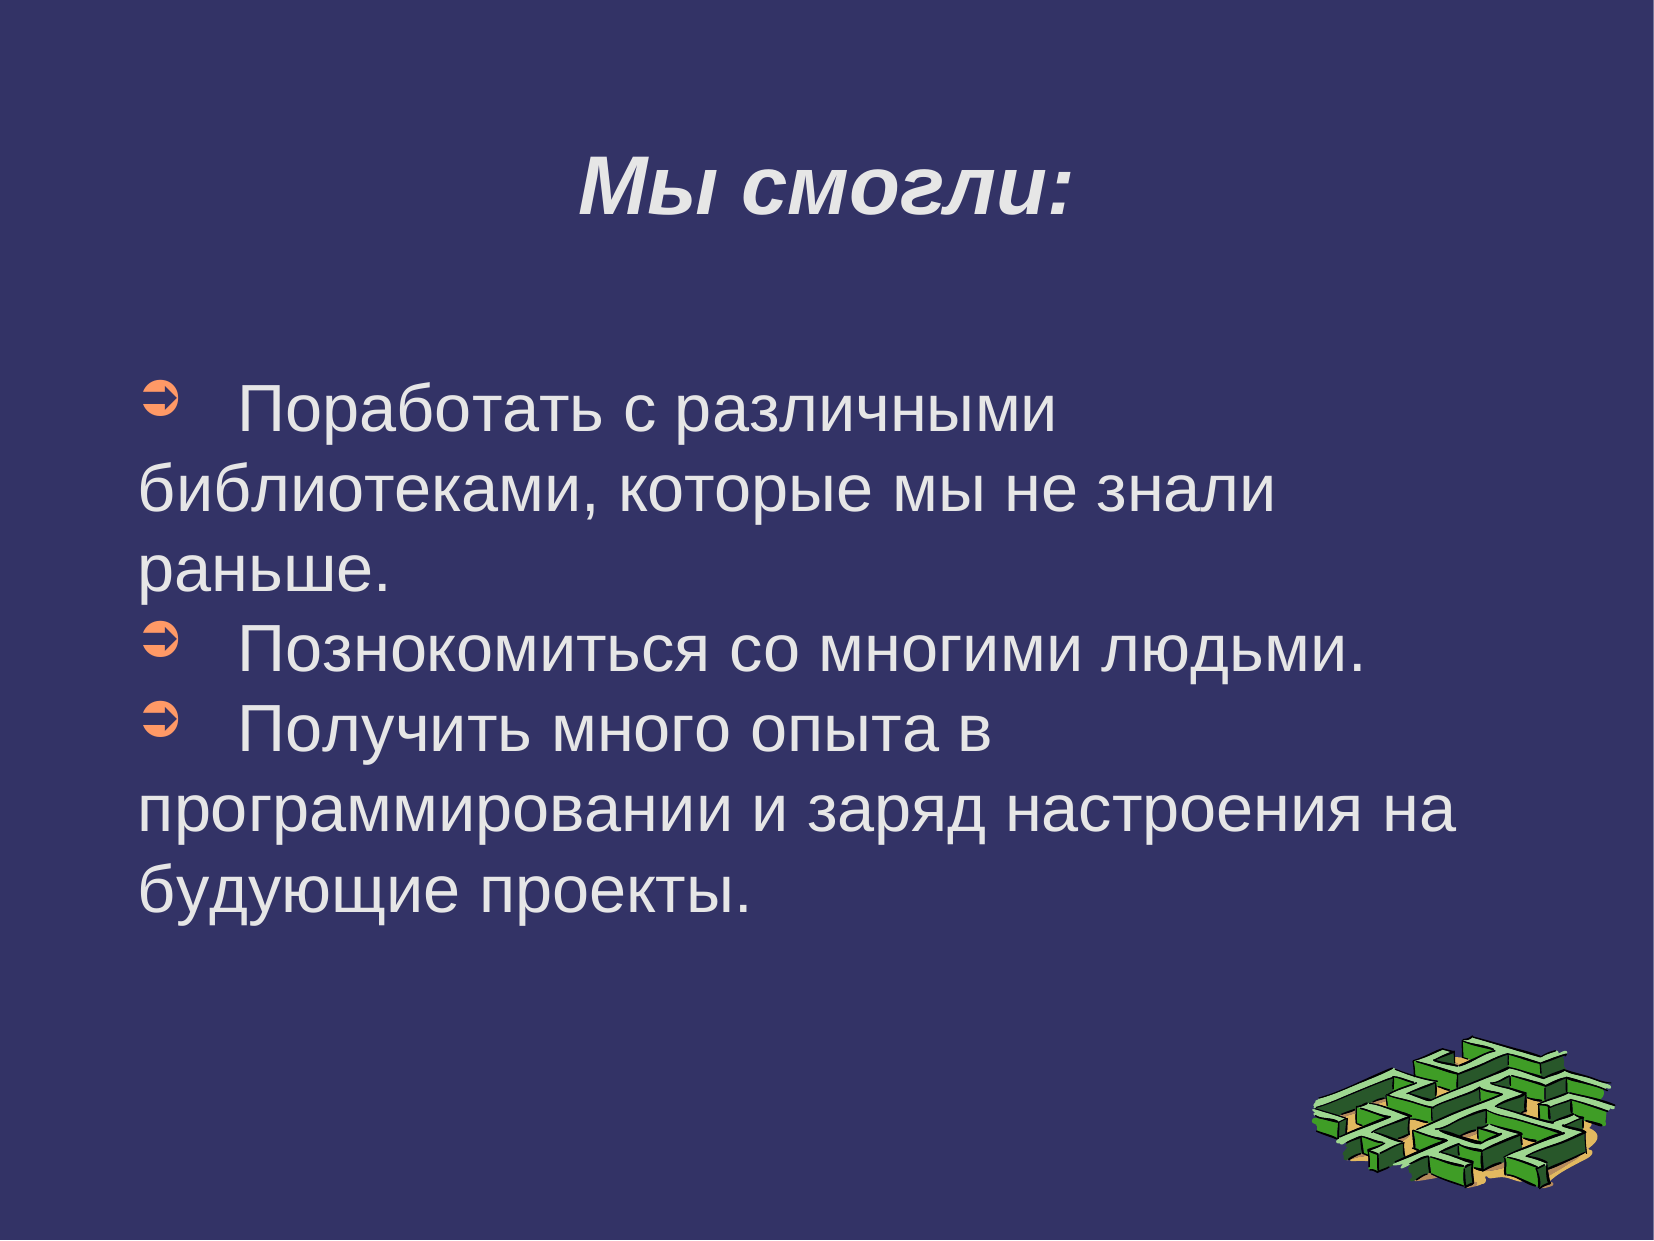

# Мы смогли:
 Поработать с различными библиотеками, которые мы не знали раньше.
 Познокомиться со многими людьми.
 Получить много опыта в программировании и заряд настроения на будующие проекты.